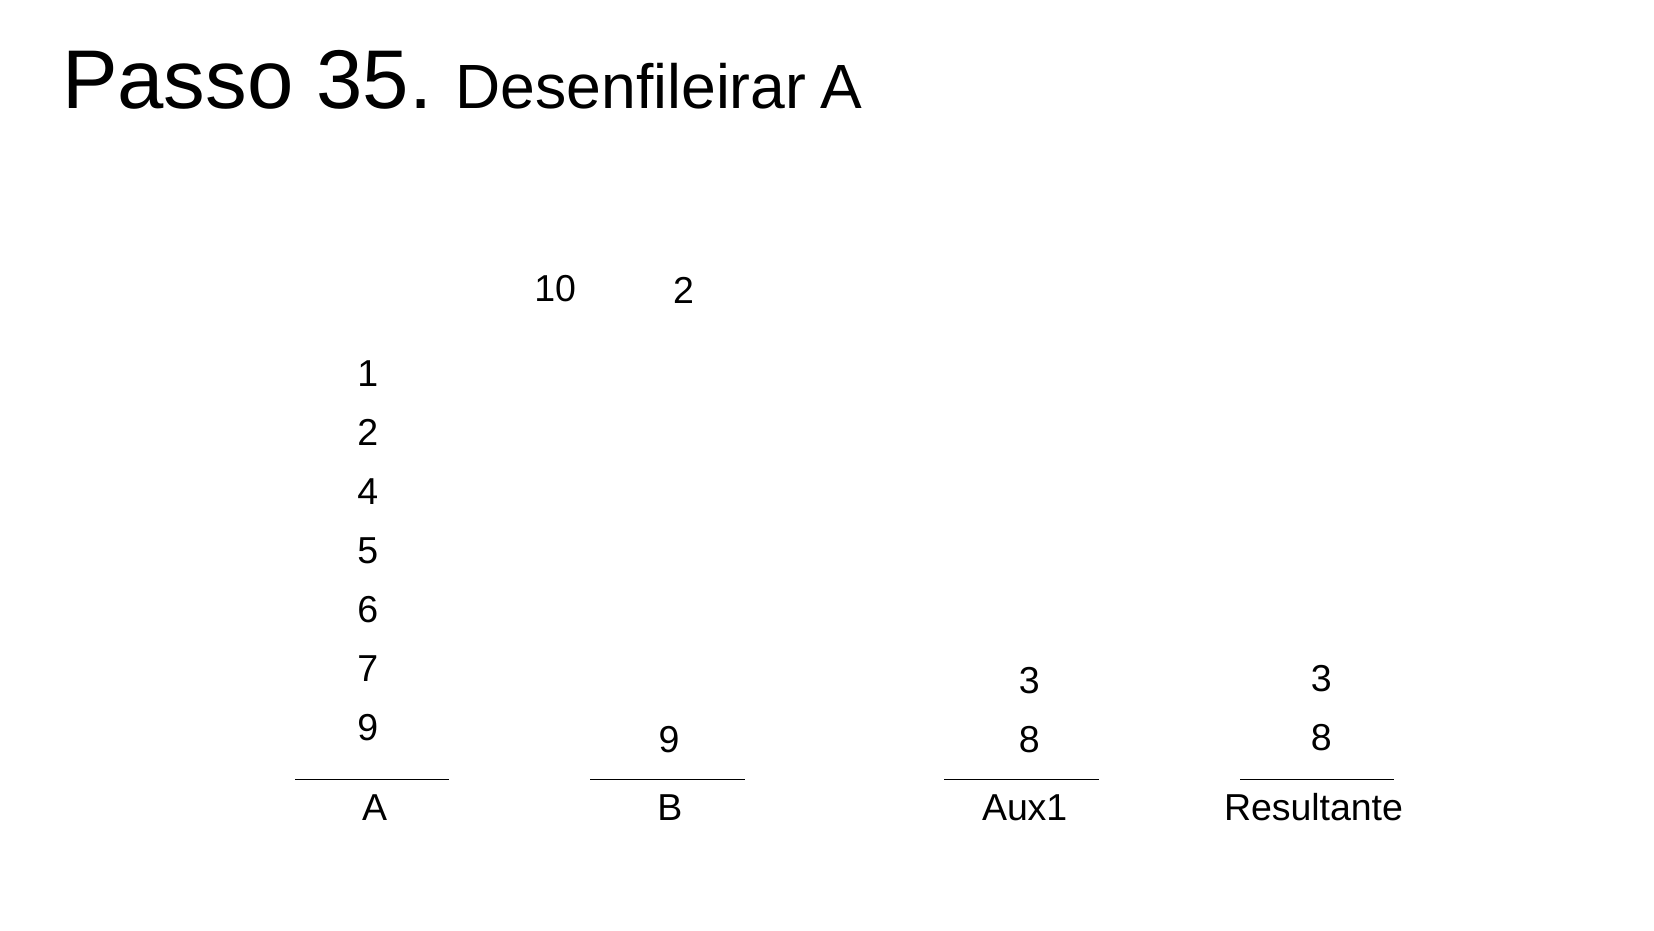

Passo 35. Desenfileirar A
10
2
1
2
4
5
6
7
3
3
9
8
9
8
A
B
Aux1
Resultante